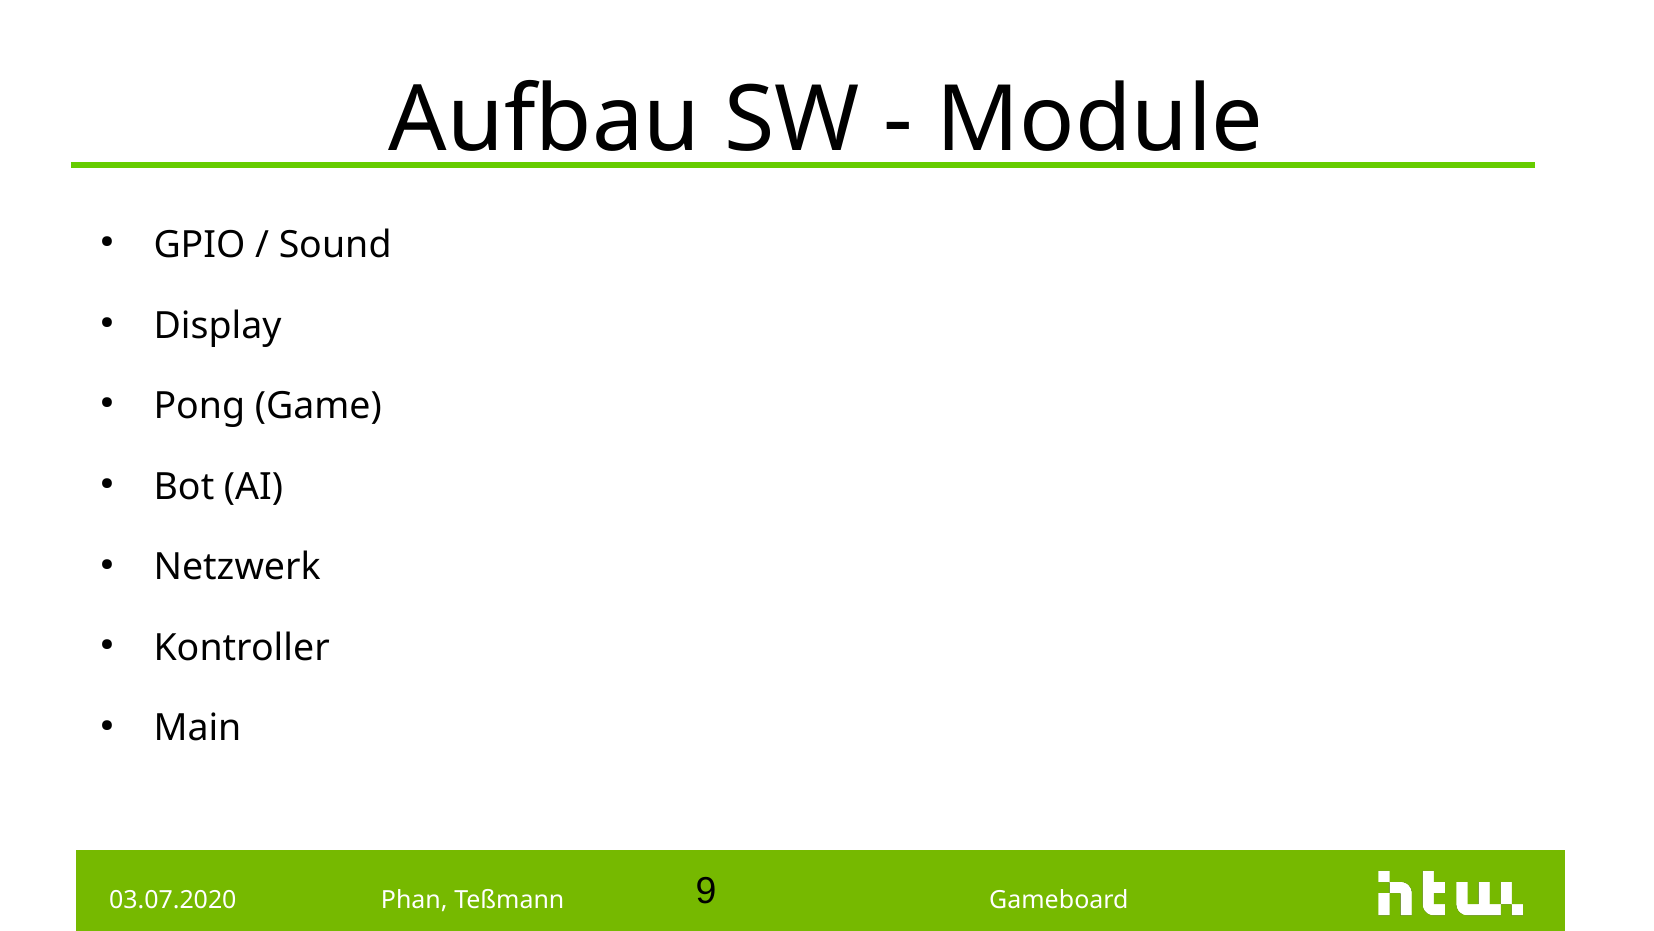

# Aufbau SW - Module
GPIO / Sound
Display
Pong (Game)
Bot (AI)
Netzwerk
Kontroller
Main